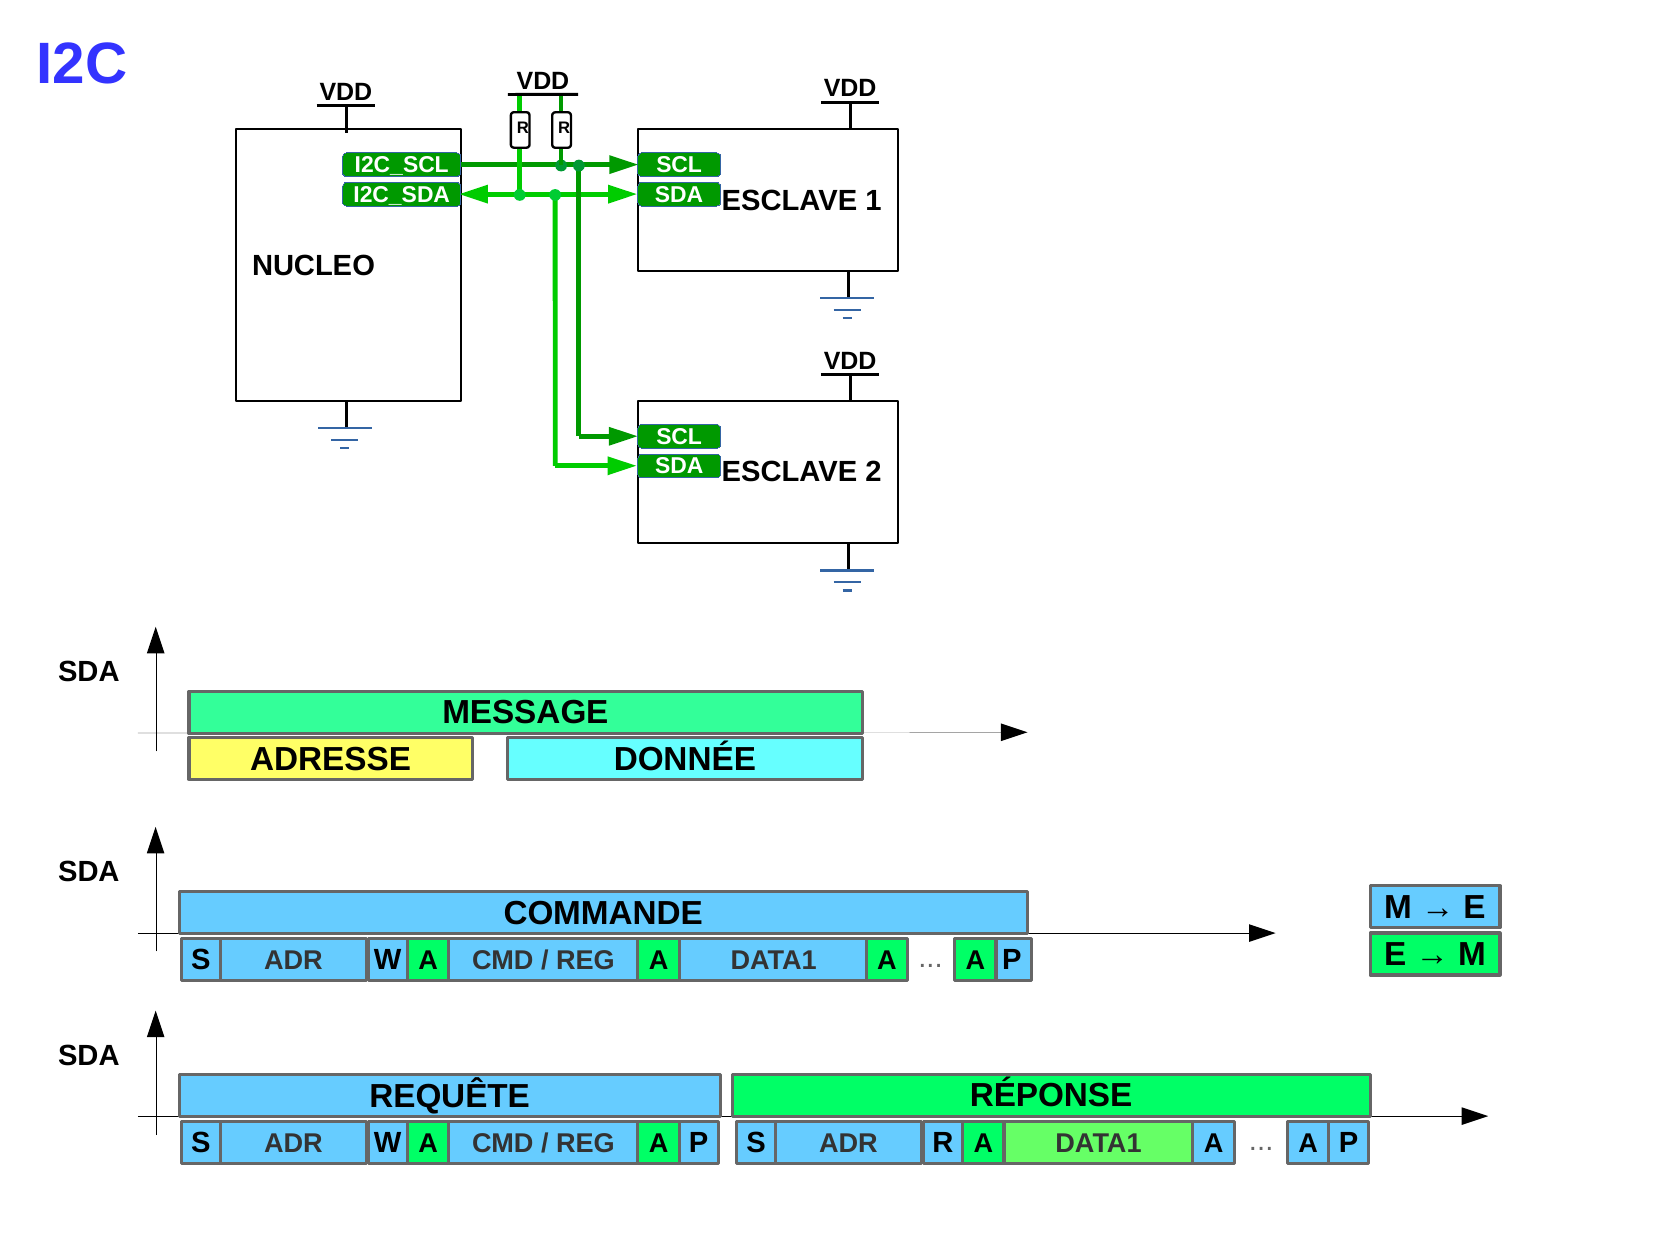

I2C
VDD
VDD
VDD
R
R
NUCLEO
ESCLAVE 1
SCL
I2C_SCL
SDA
I2C_SDA
VDD
ESCLAVE 2
SCL
SDA
SDA
MESSAGE
ADRESSE
DONNÉE
SDA
M → E
COMMANDE
E → M
...
S
ADR
W
A
CMD / REG
A
DATA1
A
A
P
SDA
RÉPONSE
REQUÊTE
...
S
ADR
W
A
CMD / REG
A
P
S
ADR
R
A
DATA1
A
A
P